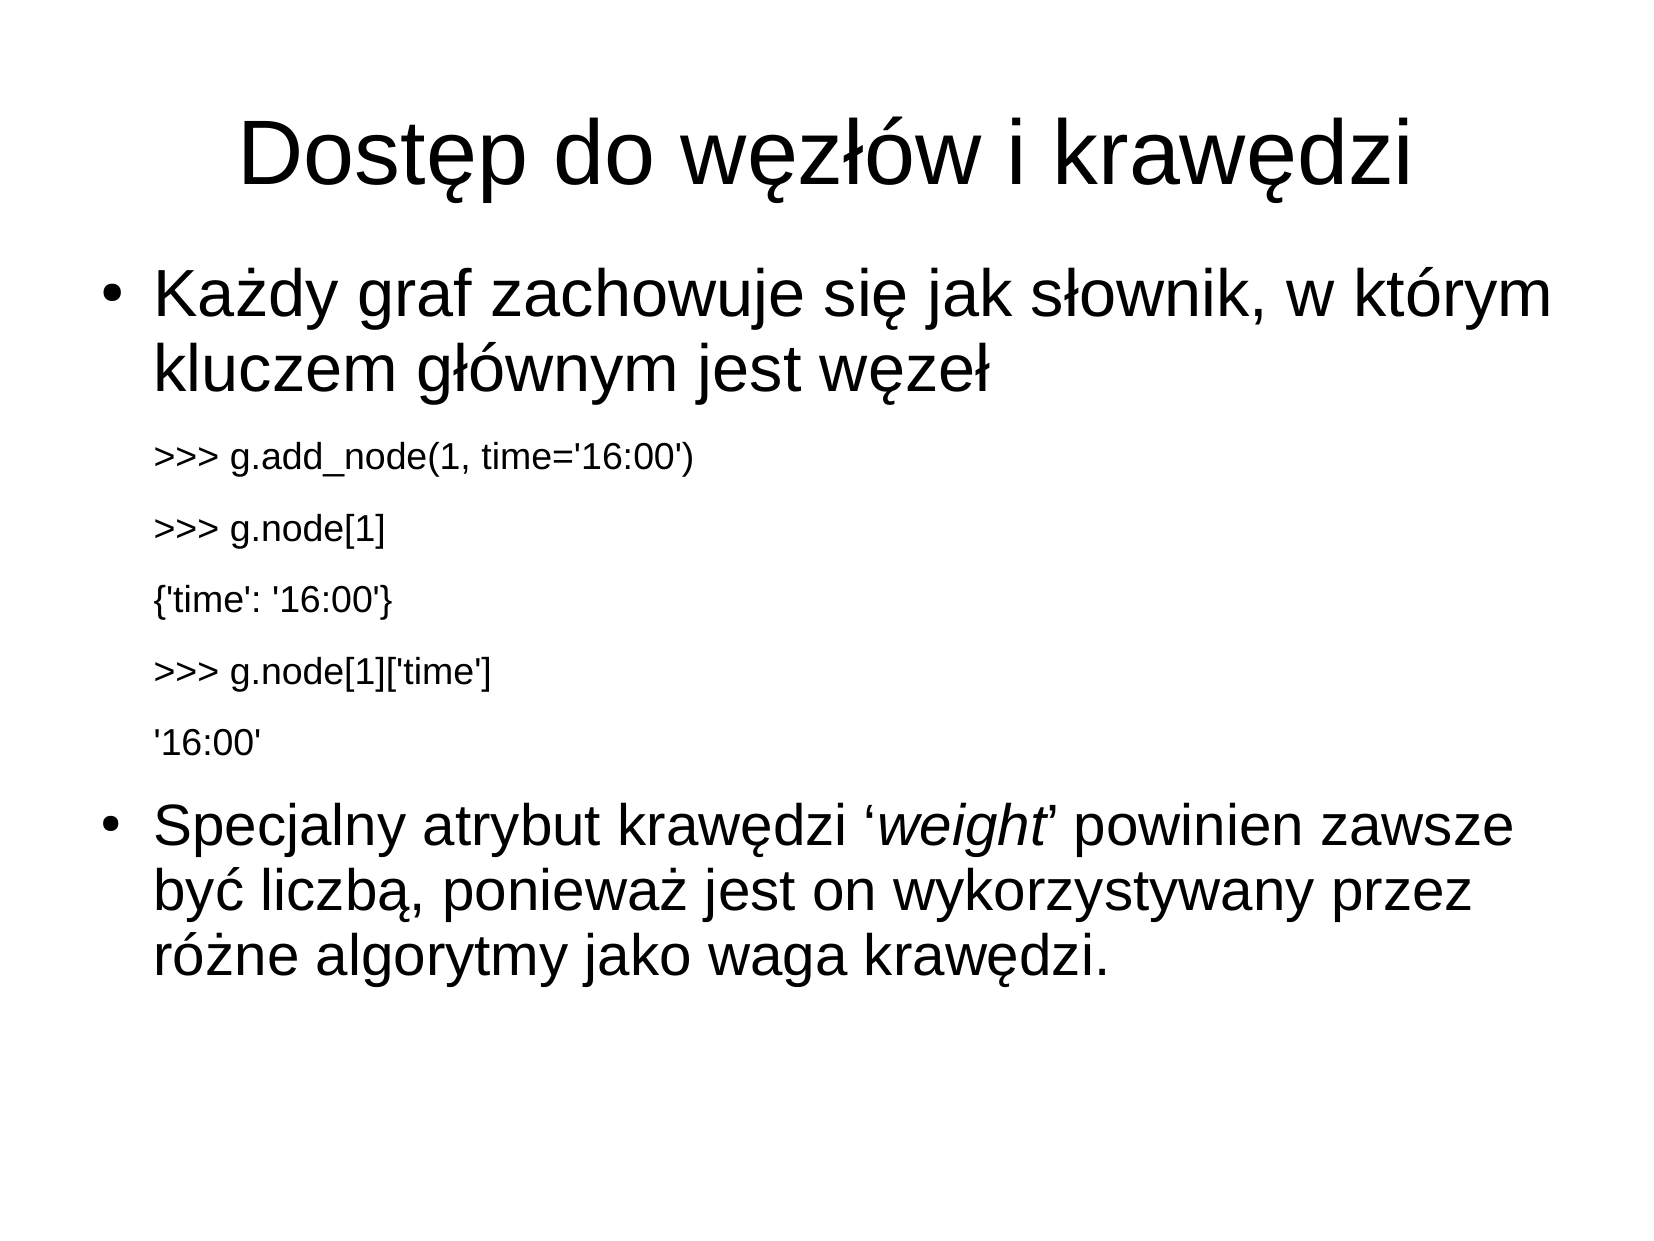

# Dostęp do węzłów i krawędzi
Każdy graf zachowuje się jak słownik, w którym kluczem głównym jest węzeł
>>> g.add_node(1, time='16:00')
>>> g.node[1]
{'time': '16:00'}
>>> g.node[1]['time']
'16:00'
Specjalny atrybut krawędzi ‘weight’ powinien zawsze być liczbą, ponieważ jest on wykorzystywany przez różne algorytmy jako waga krawędzi.